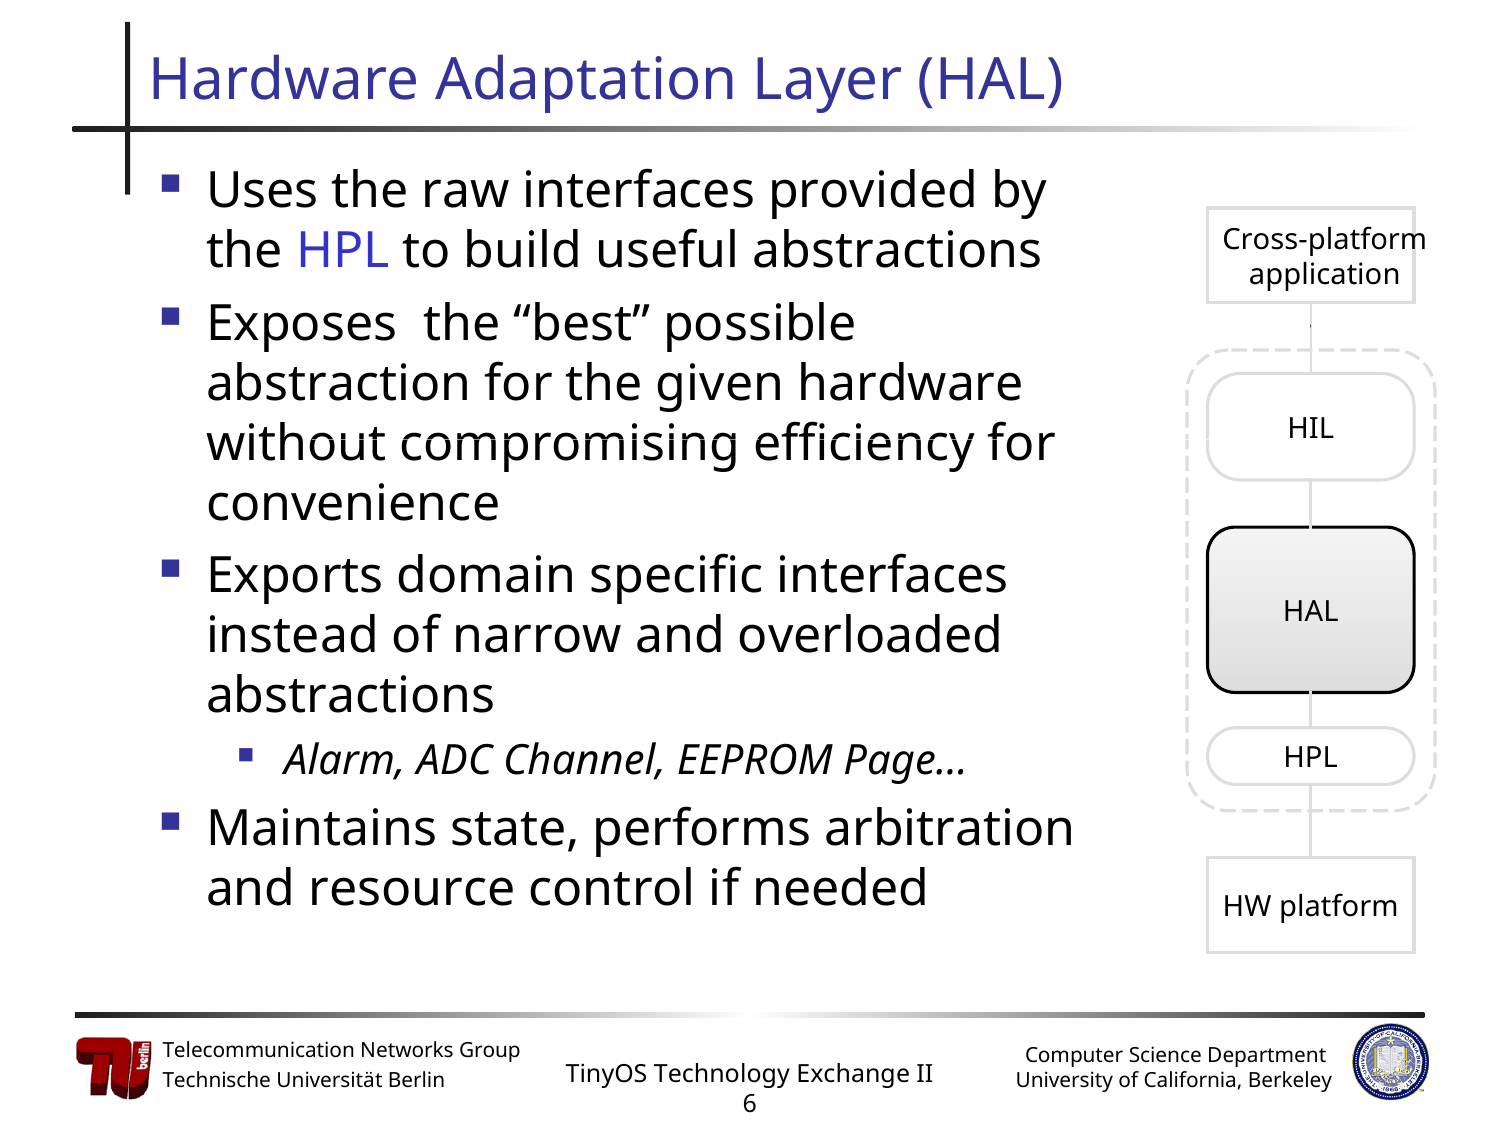

# Hardware Adaptation Layer (HAL)
Uses the raw interfaces provided by the HPL to build useful abstractions
Exposes the “best” possible abstraction for the given hardware without compromising efficiency for convenience
Exports domain specific interfaces instead of narrow and overloaded abstractions
Alarm, ADC Channel, EEPROM Page…
Maintains state, performs arbitration and resource control if needed
Cross-platform
application
HIL
HAL
HPL
HW platform